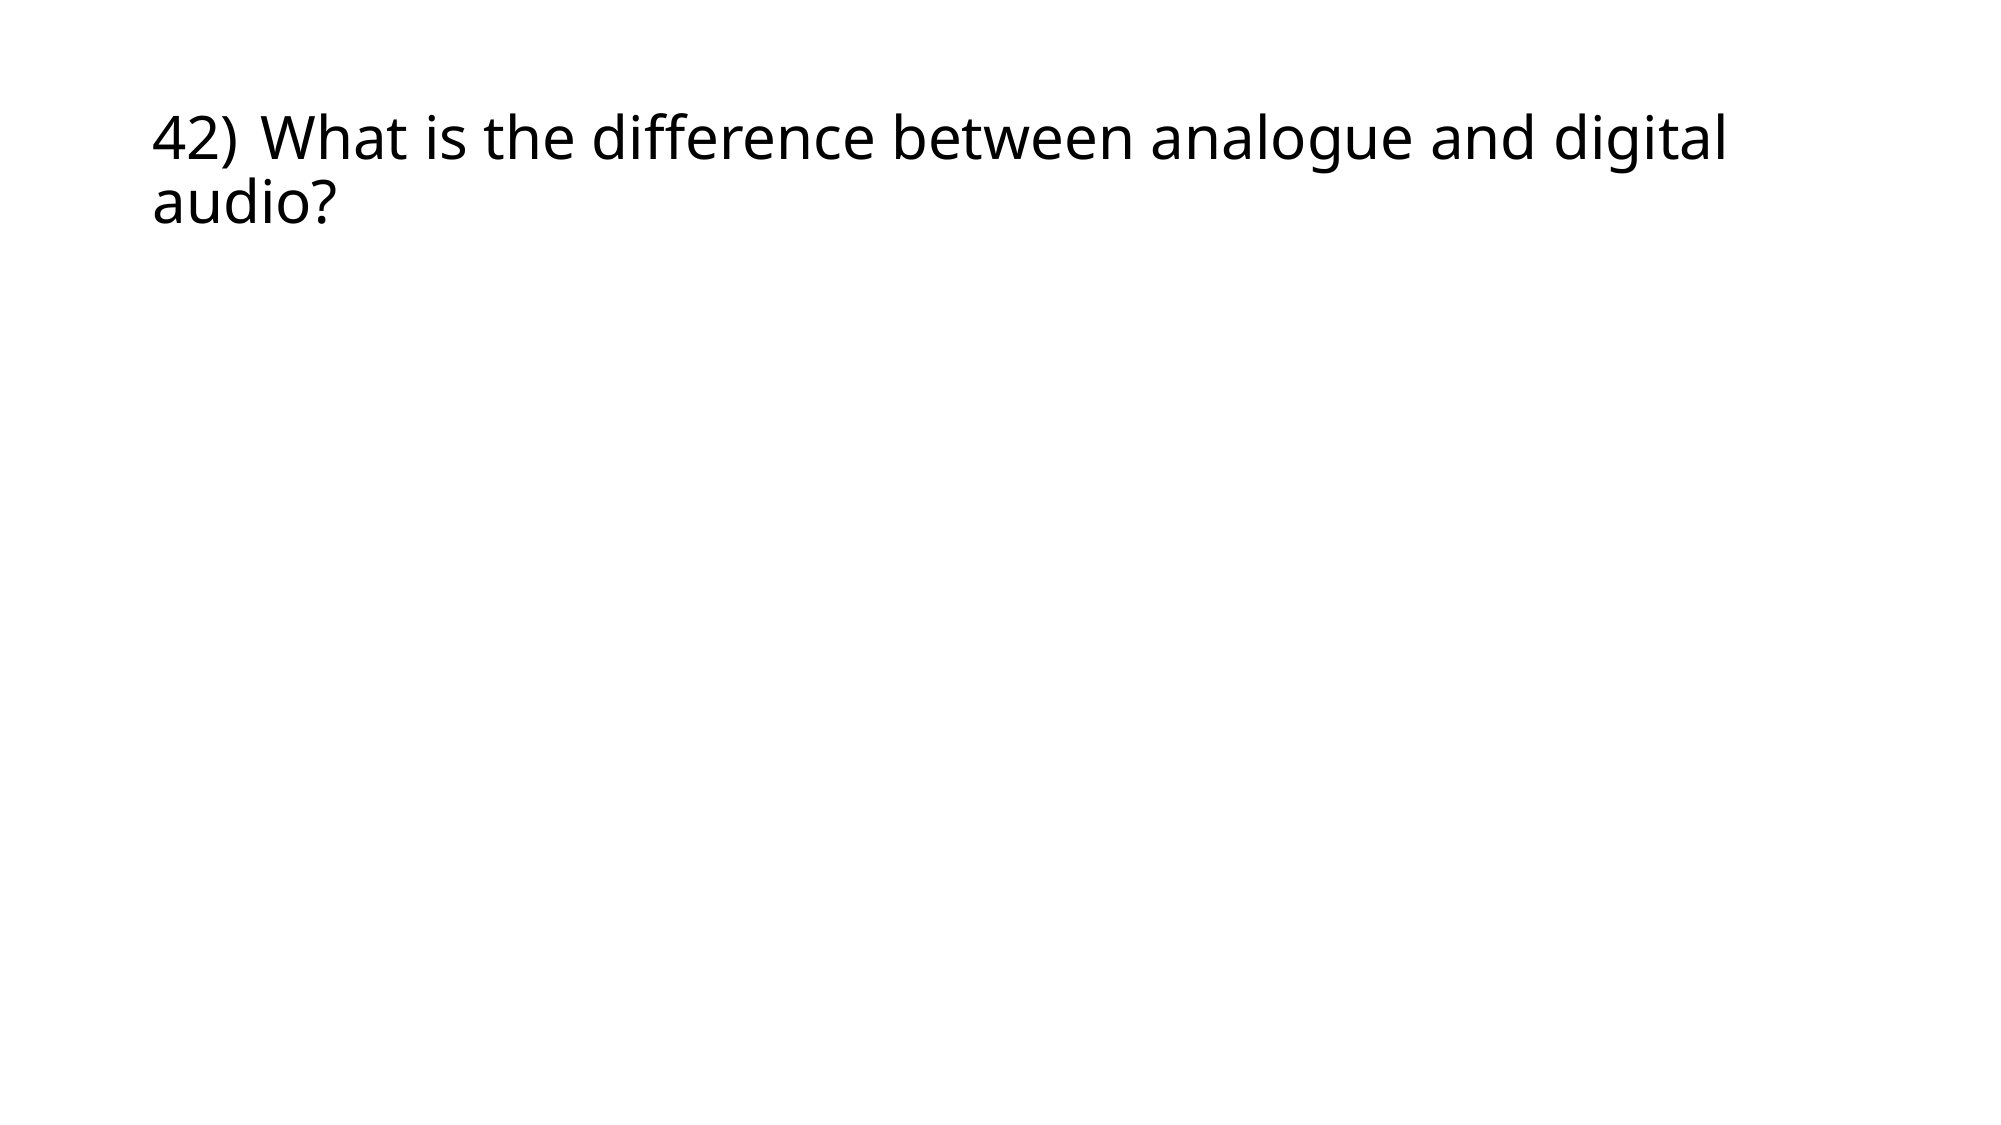

# 42)	What is the difference between analogue and digital audio?